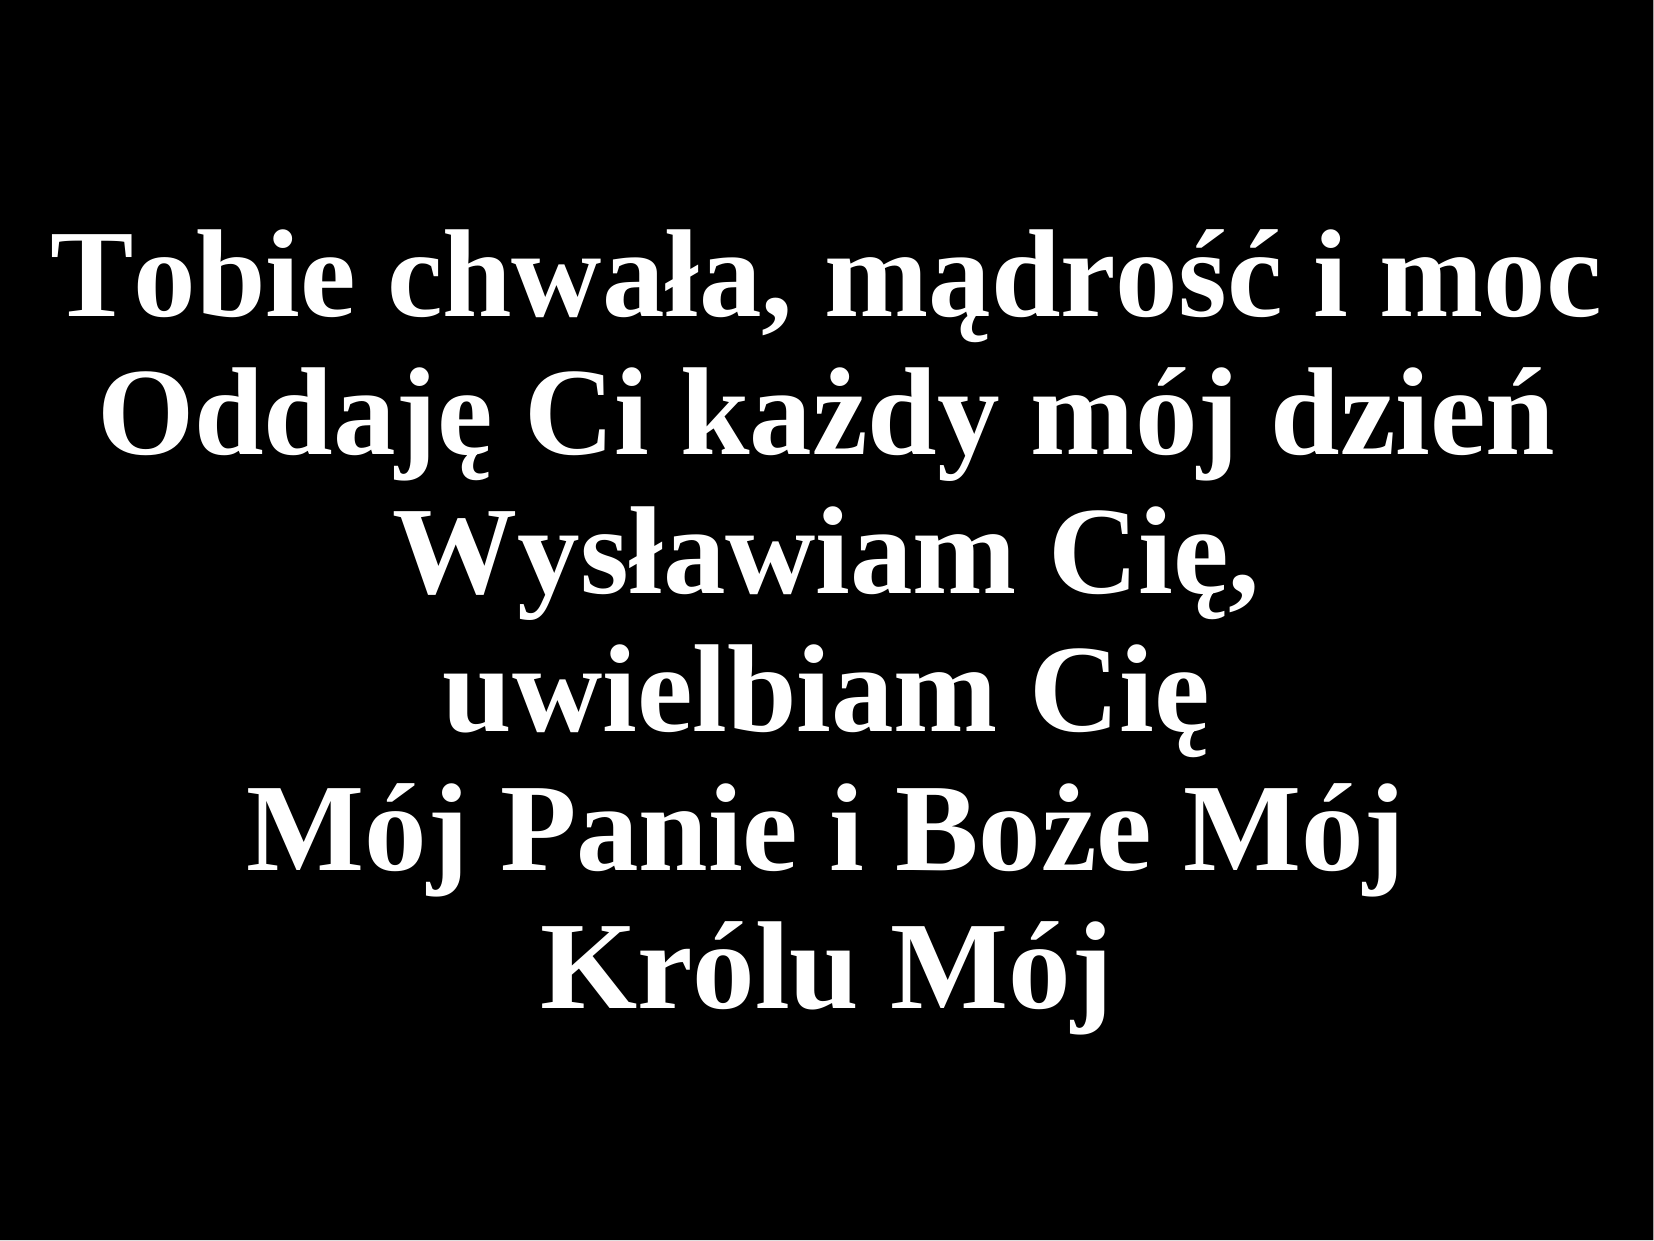

# Tobie chwała, mądrość i moc Oddaję Ci każdy mój dzień Wysławiam Cię, uwielbiam Cię Mój Panie i Boże Mój Królu Mój